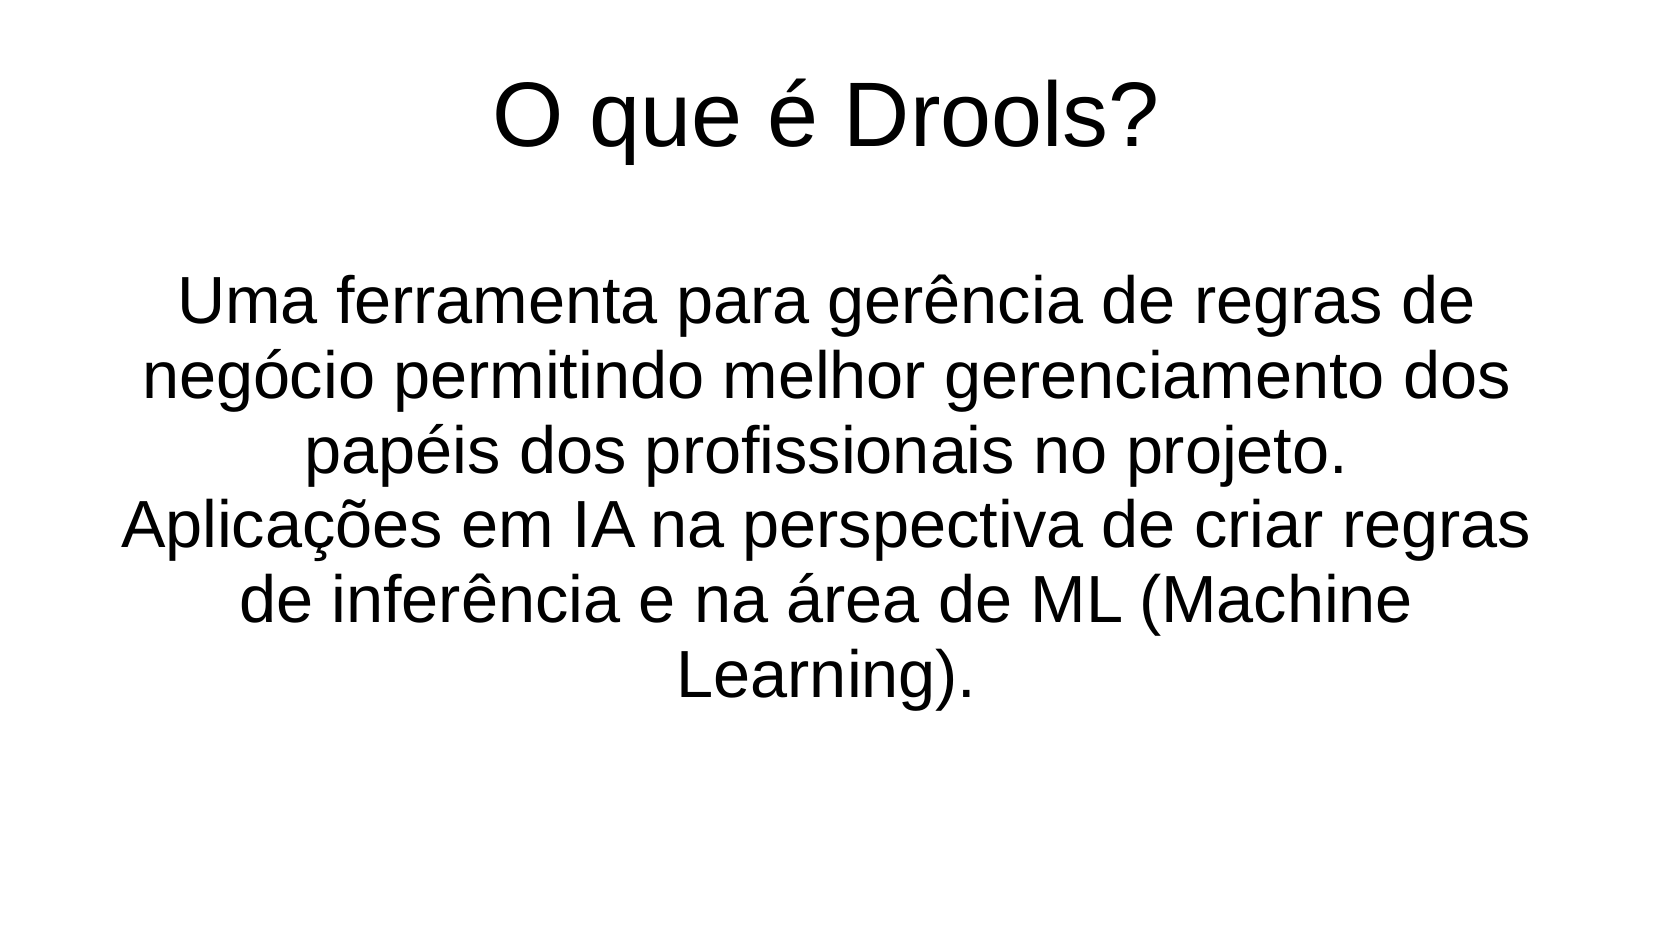

# O que é Drools?
Uma ferramenta para gerência de regras de negócio permitindo melhor gerenciamento dos papéis dos profissionais no projeto.
Aplicações em IA na perspectiva de criar regras de inferência e na área de ML (Machine Learning).